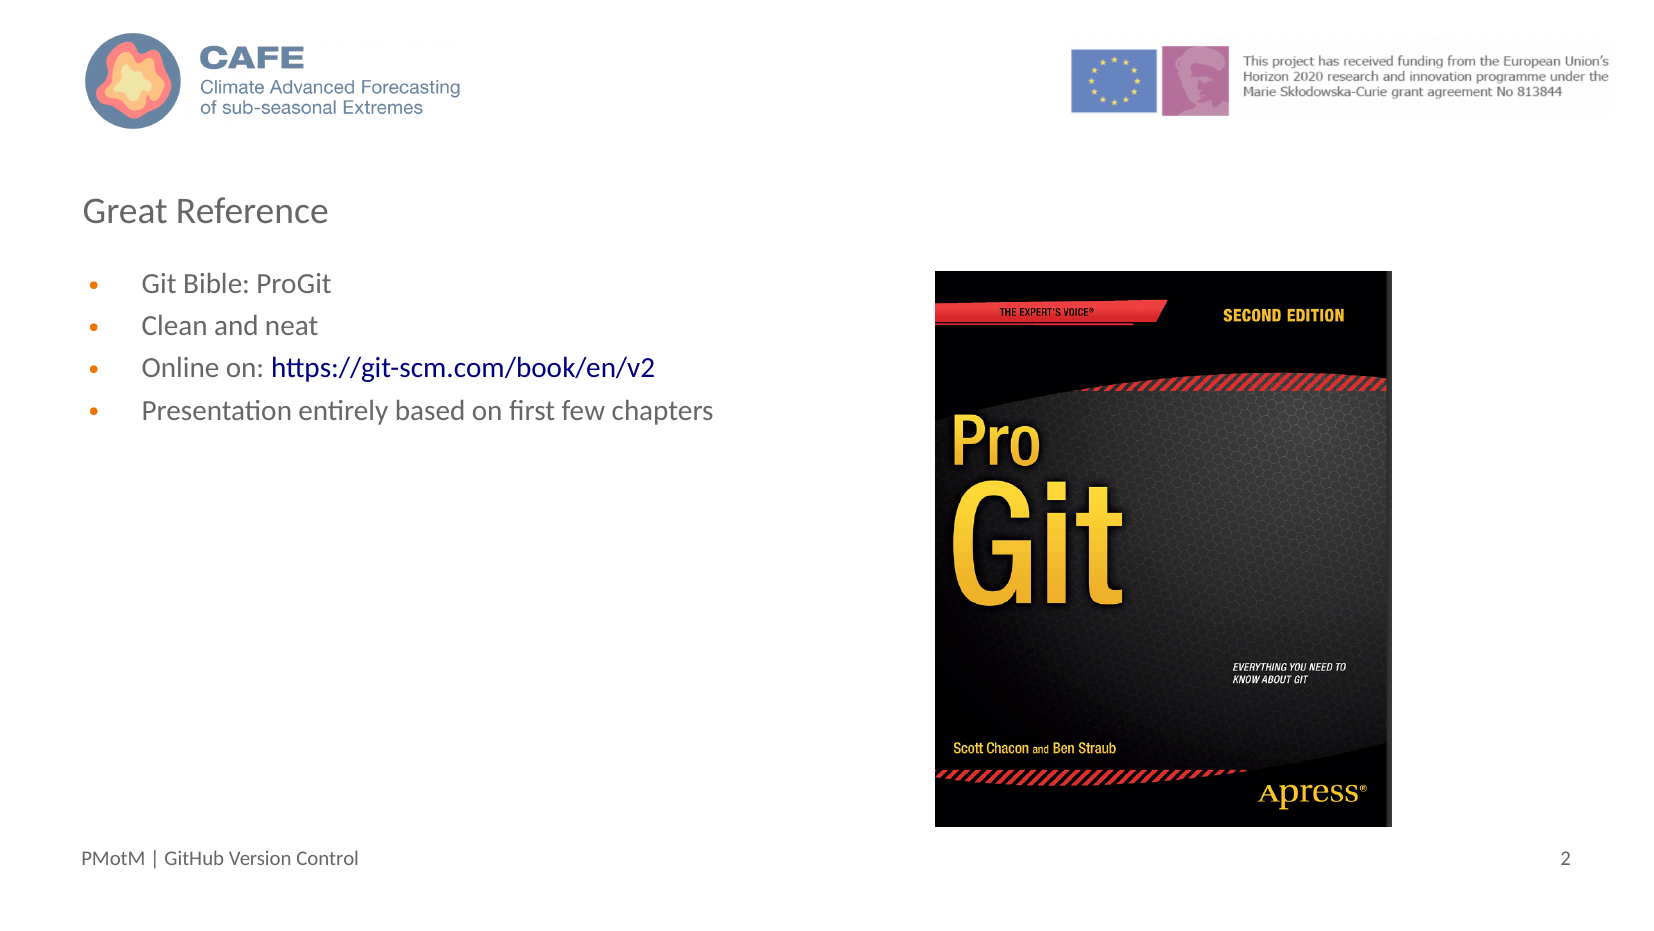

# Great Reference
Git Bible: ProGit
Clean and neat
Online on: https://git-scm.com/book/en/v2
Presentation entirely based on first few chapters
PMotM | GitHub Version Control
2